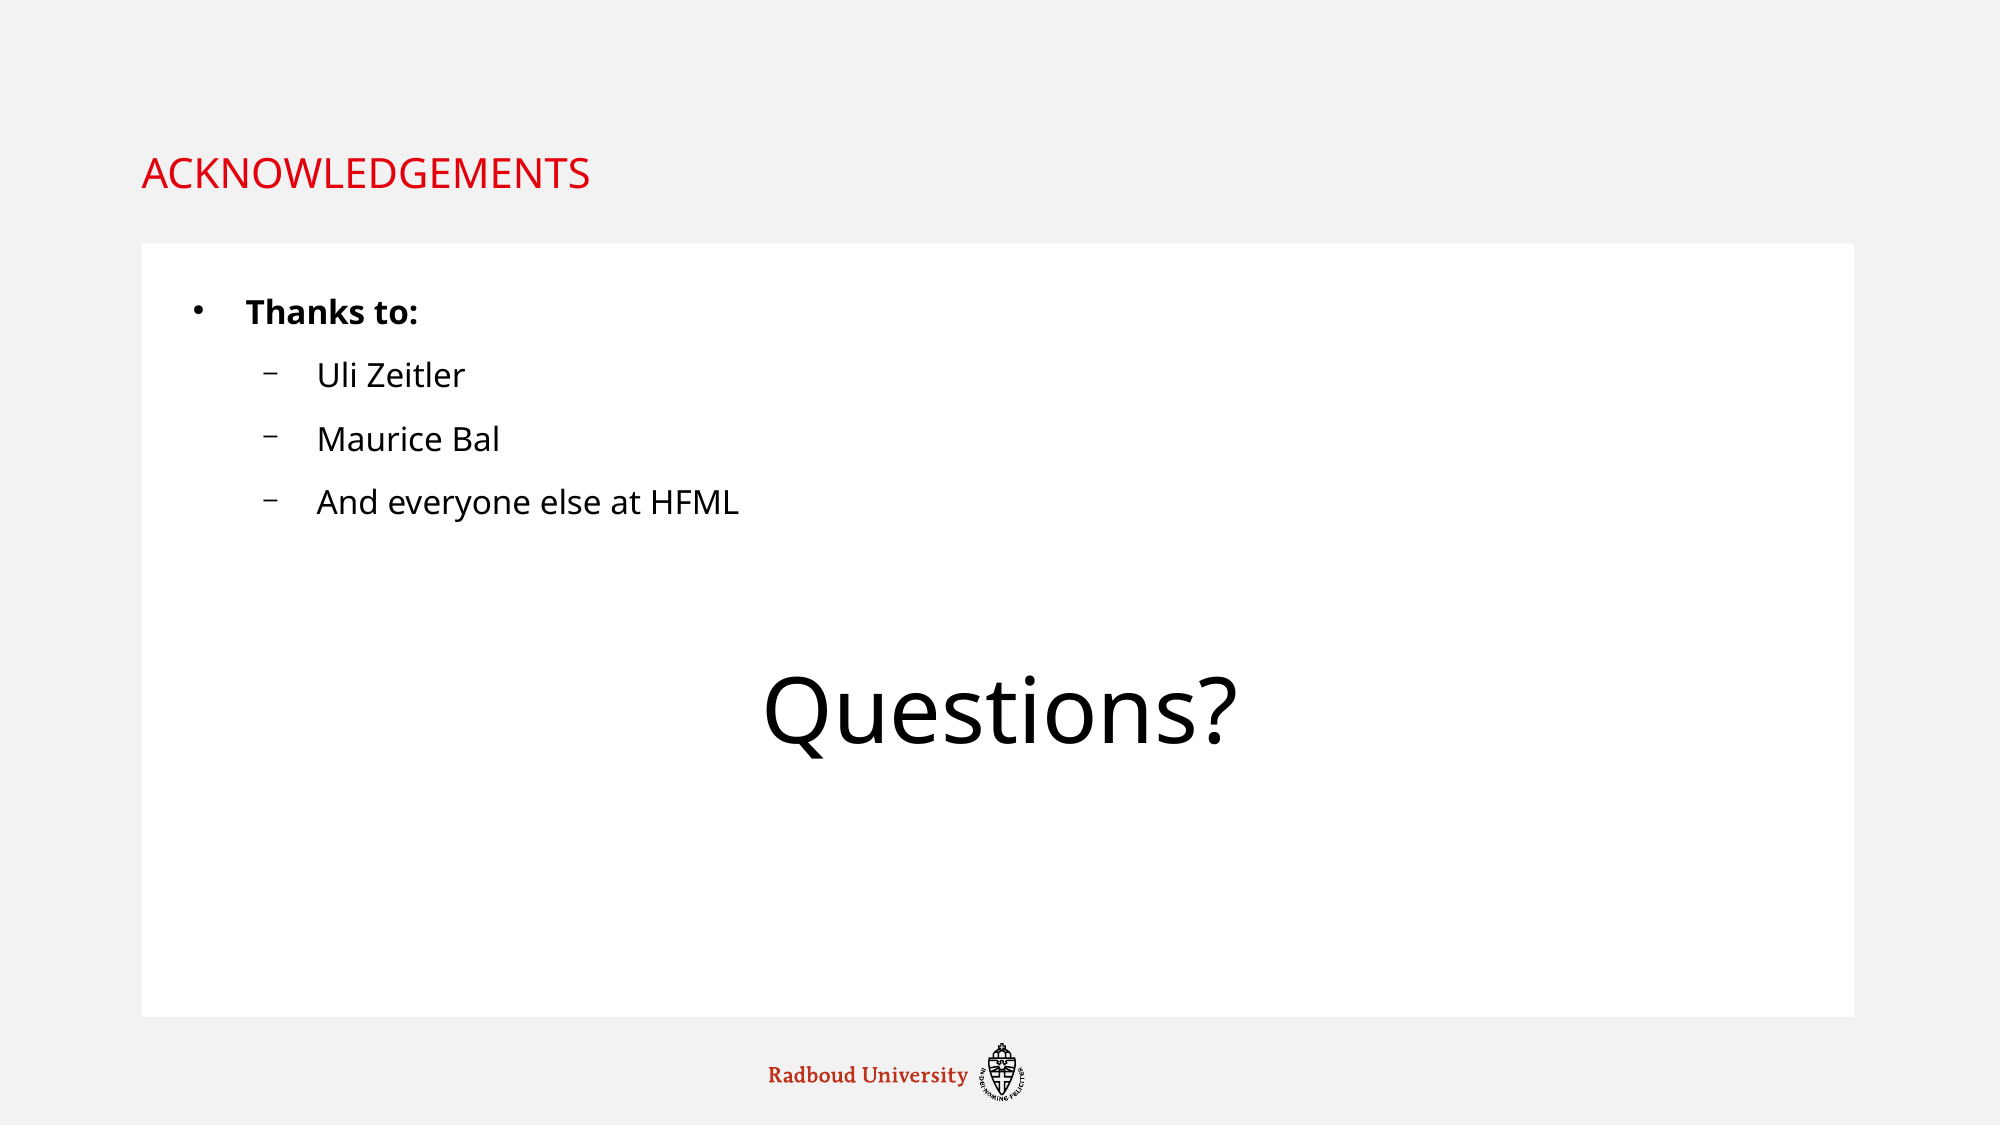

# Acknowledgements
Thanks to:
Uli Zeitler
Maurice Bal
And everyone else at HFML
Questions?